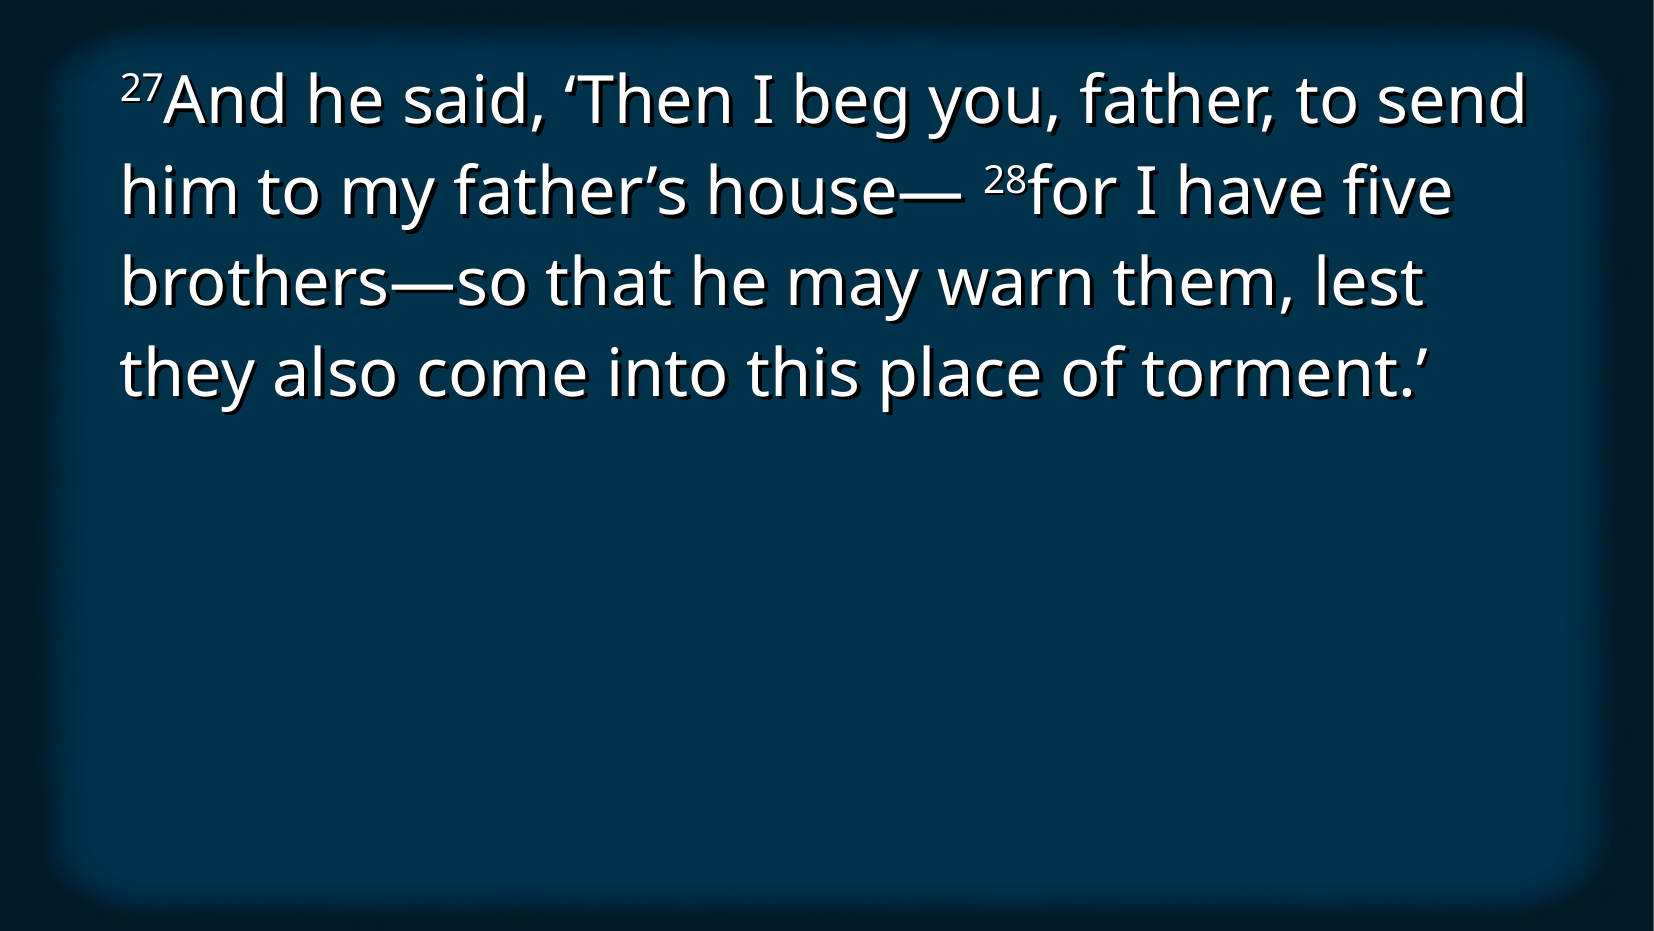

27And he said, ‘Then I beg you, father, to send him to my father’s house— 28for I have five brothers—so that he may warn them, lest they also come into this place of torment.’